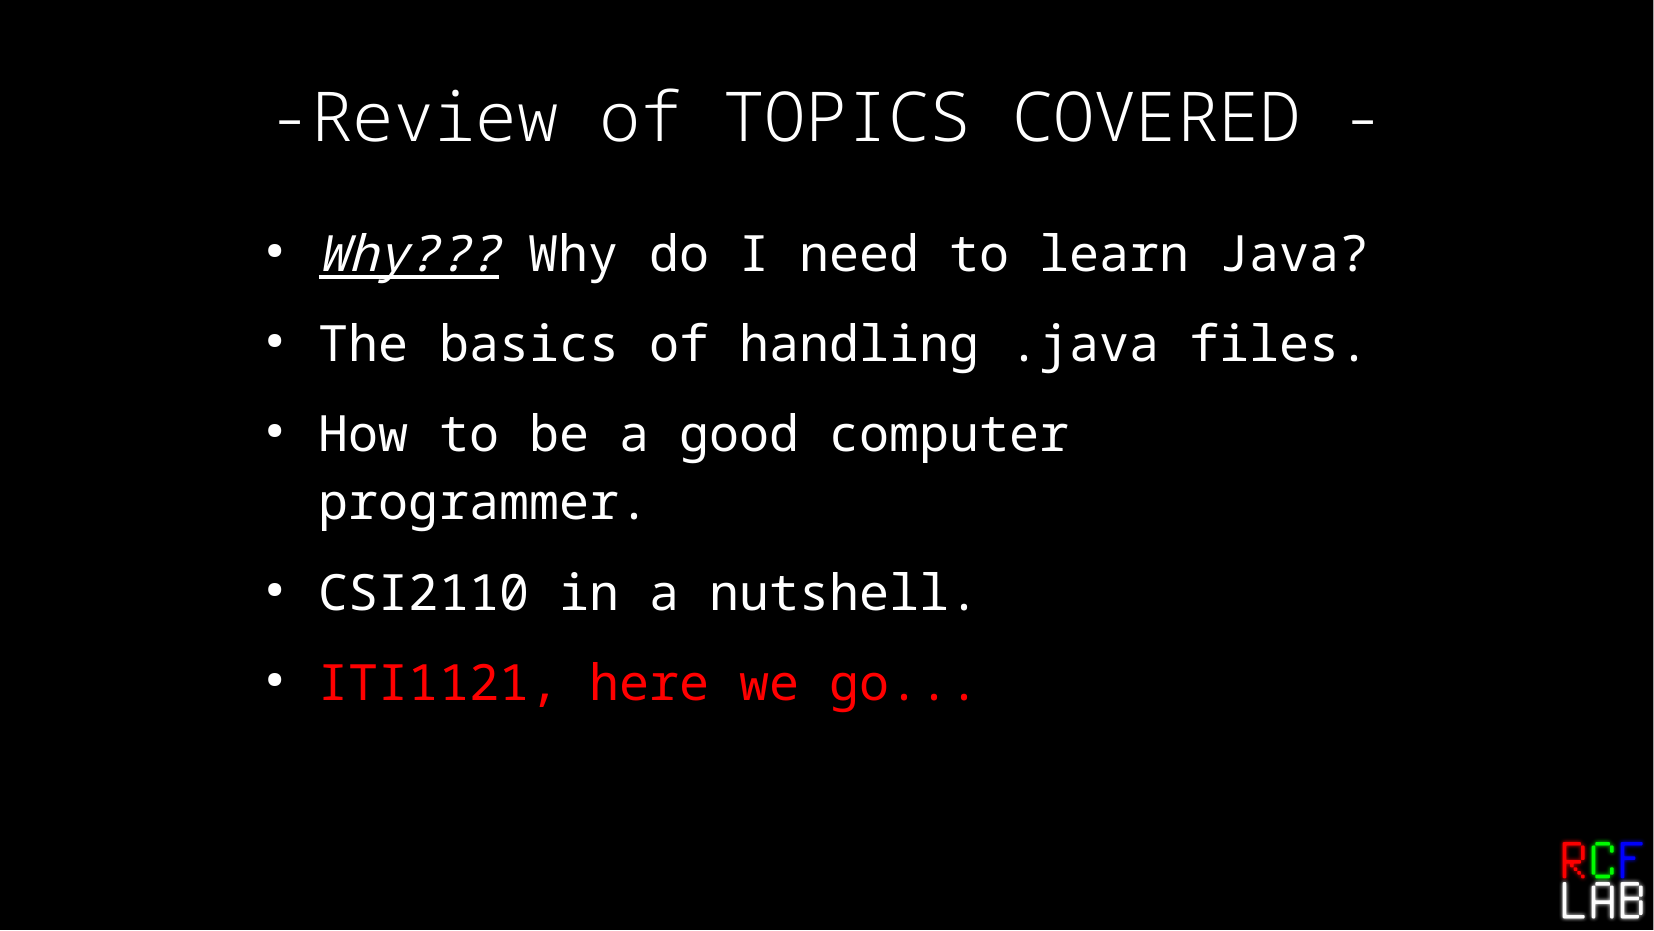

# -Review of TOPICS COVERED -
Why??? Why do I need to learn Java?
The basics of handling .java files.
How to be a good computer programmer.
CSI2110 in a nutshell.
ITI1121, here we go...